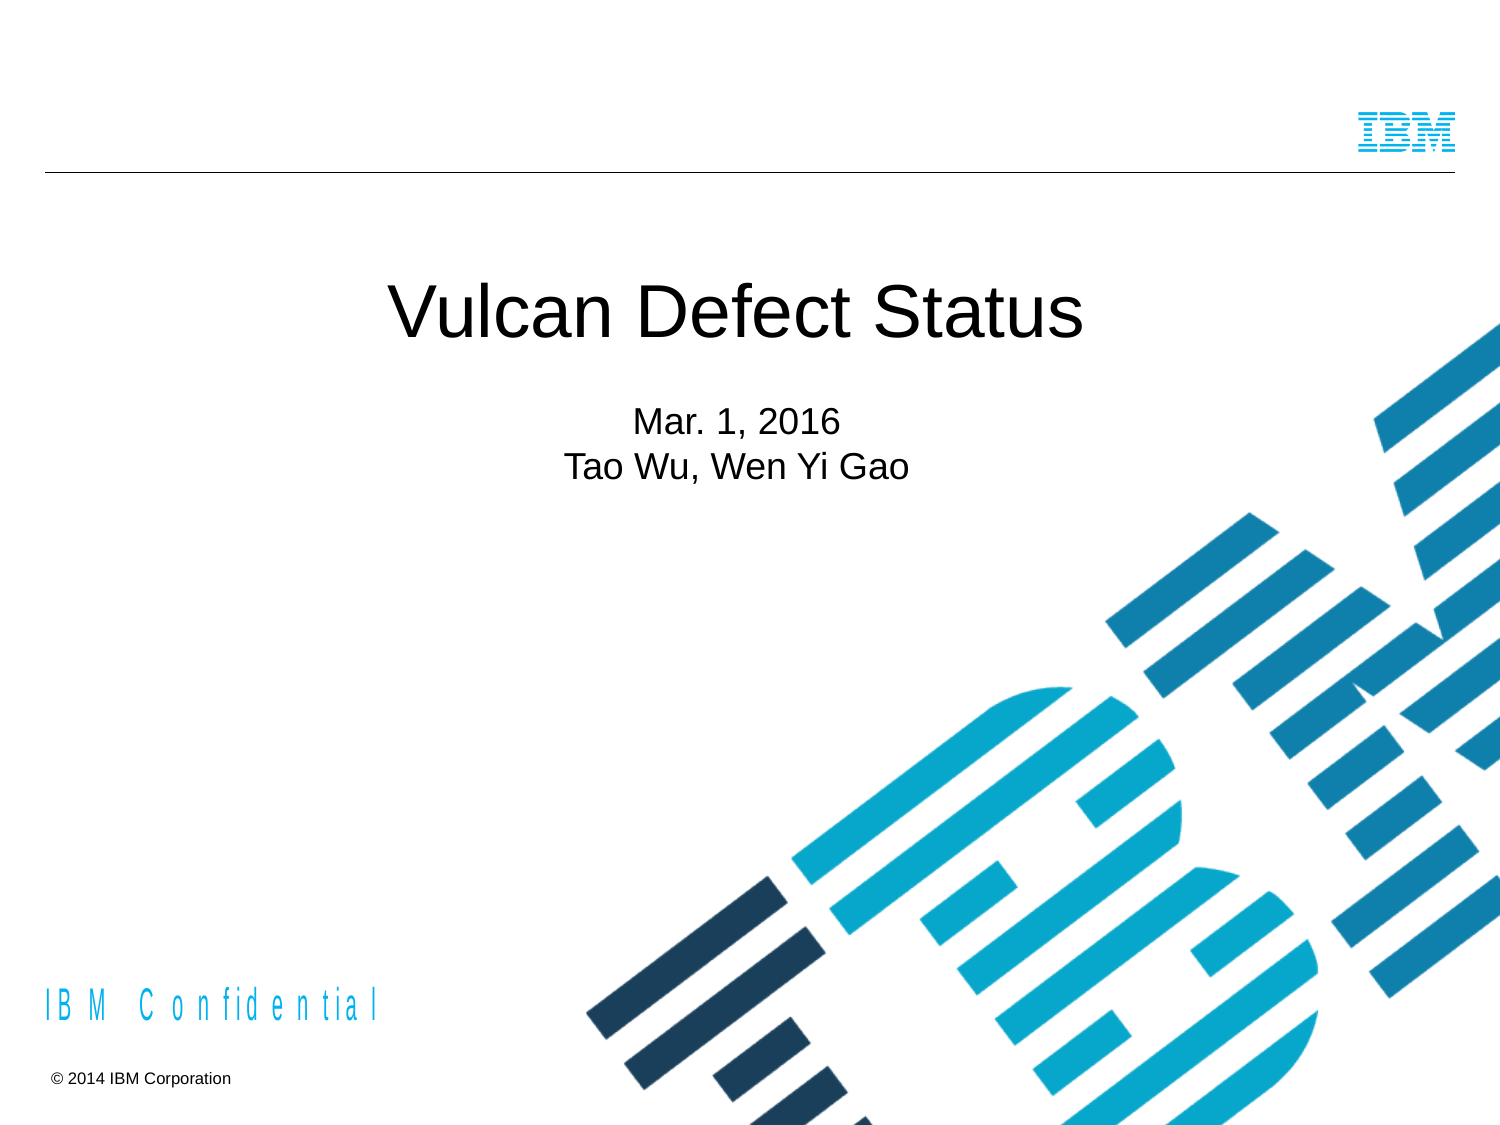

# Vulcan Defect Status Mar. 1, 2016 Tao Wu, Wen Yi Gao